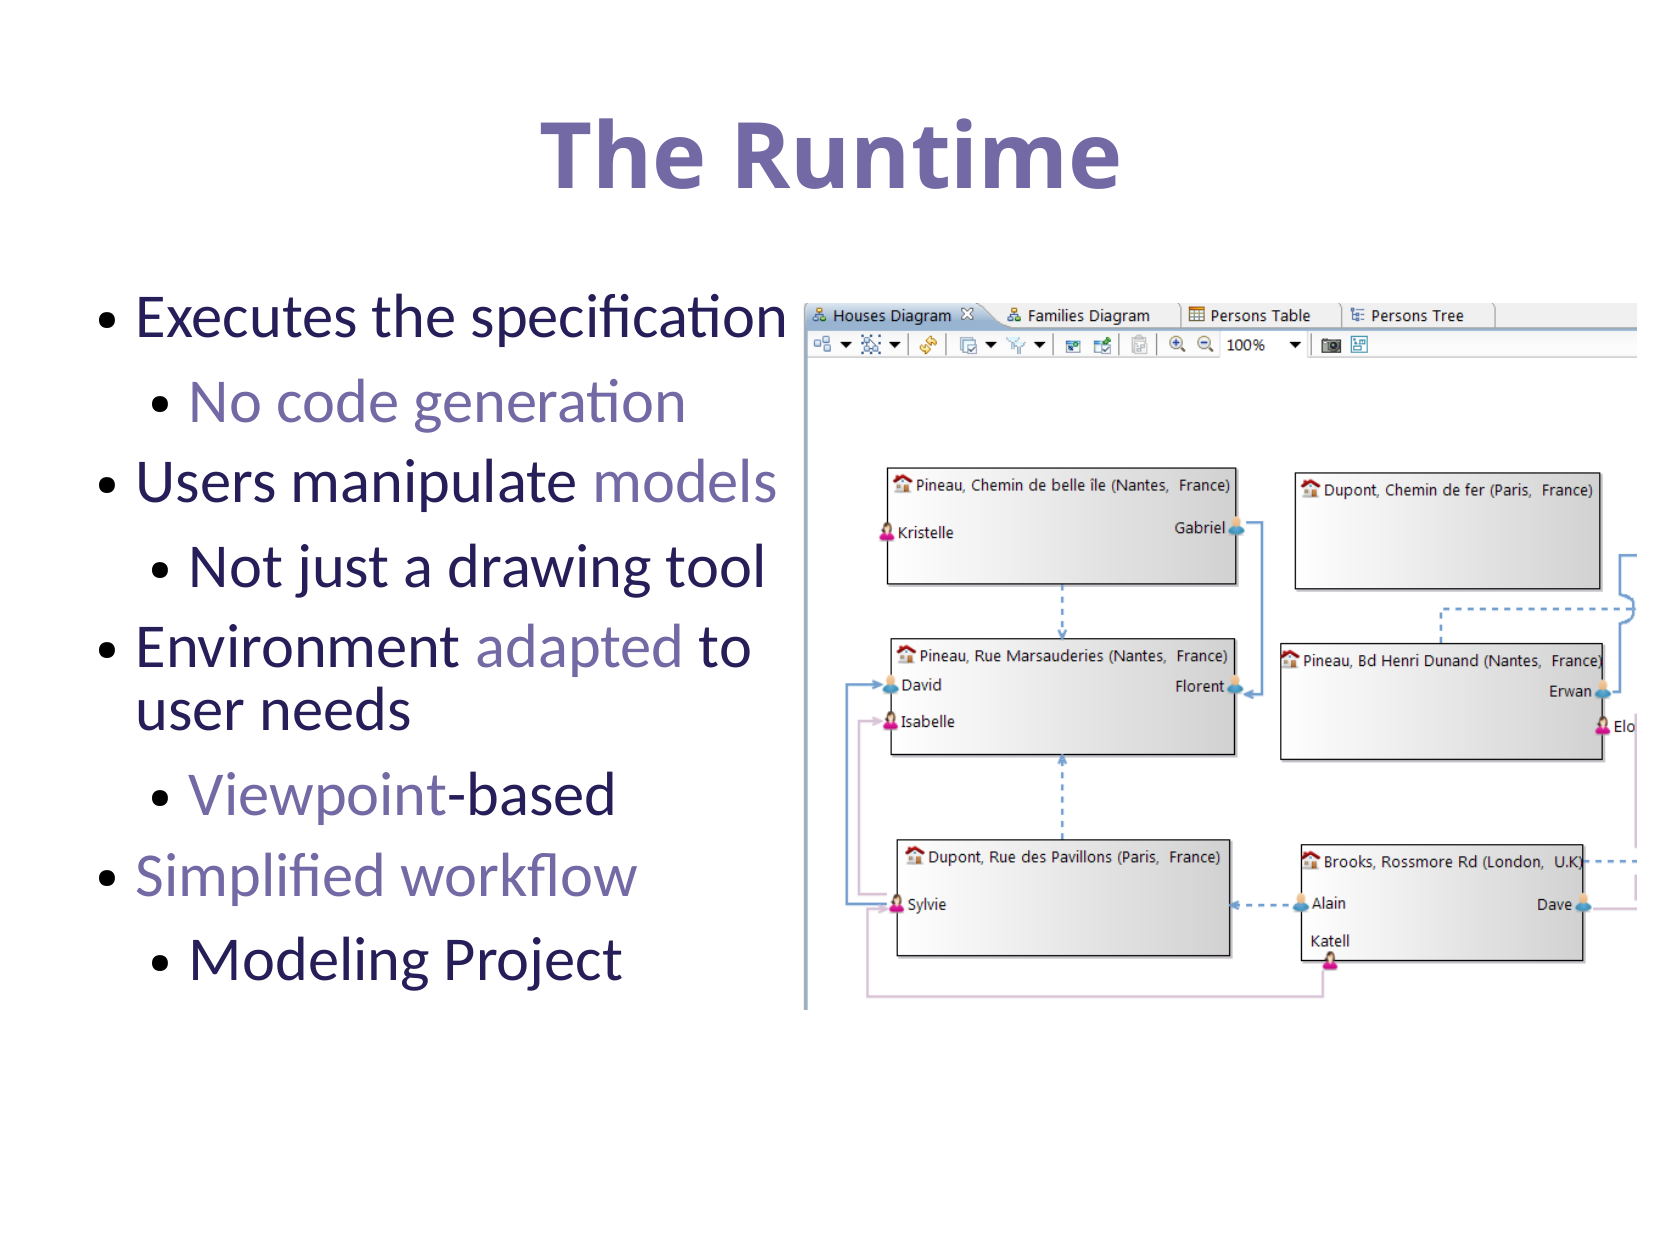

# The Runtime
Executes the specification
No code generation
Users manipulate models
Not just a drawing tool
Environment adapted to user needs
Viewpoint-based
Simplified workflow
Modeling Project
### Chart
| Category | Column 1 | Column 2 | Column 3 |
|---|---|---|---|
| Row 1 | 9.1 | 3.2 | 4.54 |
| Row 2 | 2.4 | 8.8 | 9.65 |
| Row 3 | 3.1 | 1.5 | 3.7 |
| Row 4 | 4.3 | 9.02 | 6.2 |